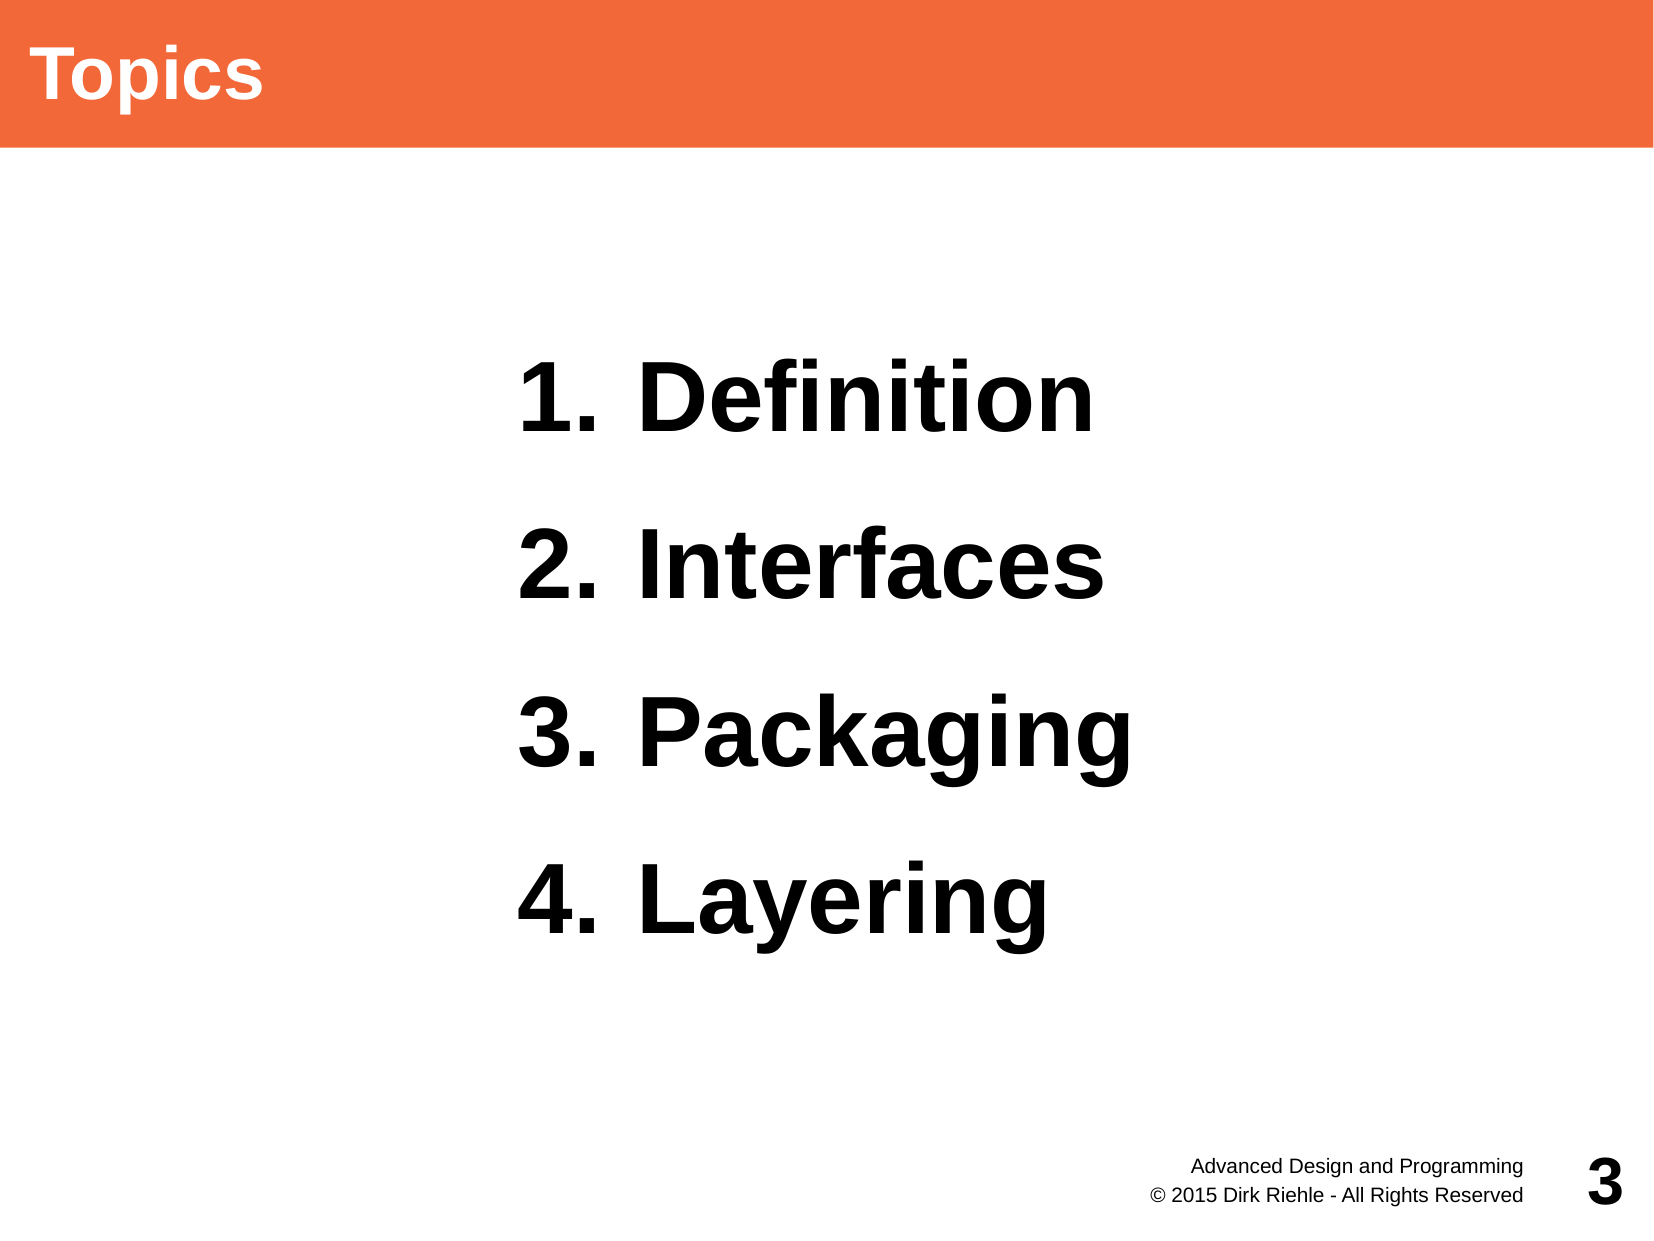

# Topics
Definition
Interfaces
Packaging
Layering
Advanced Design and Programming
3
© 2015 Dirk Riehle - All Rights Reserved